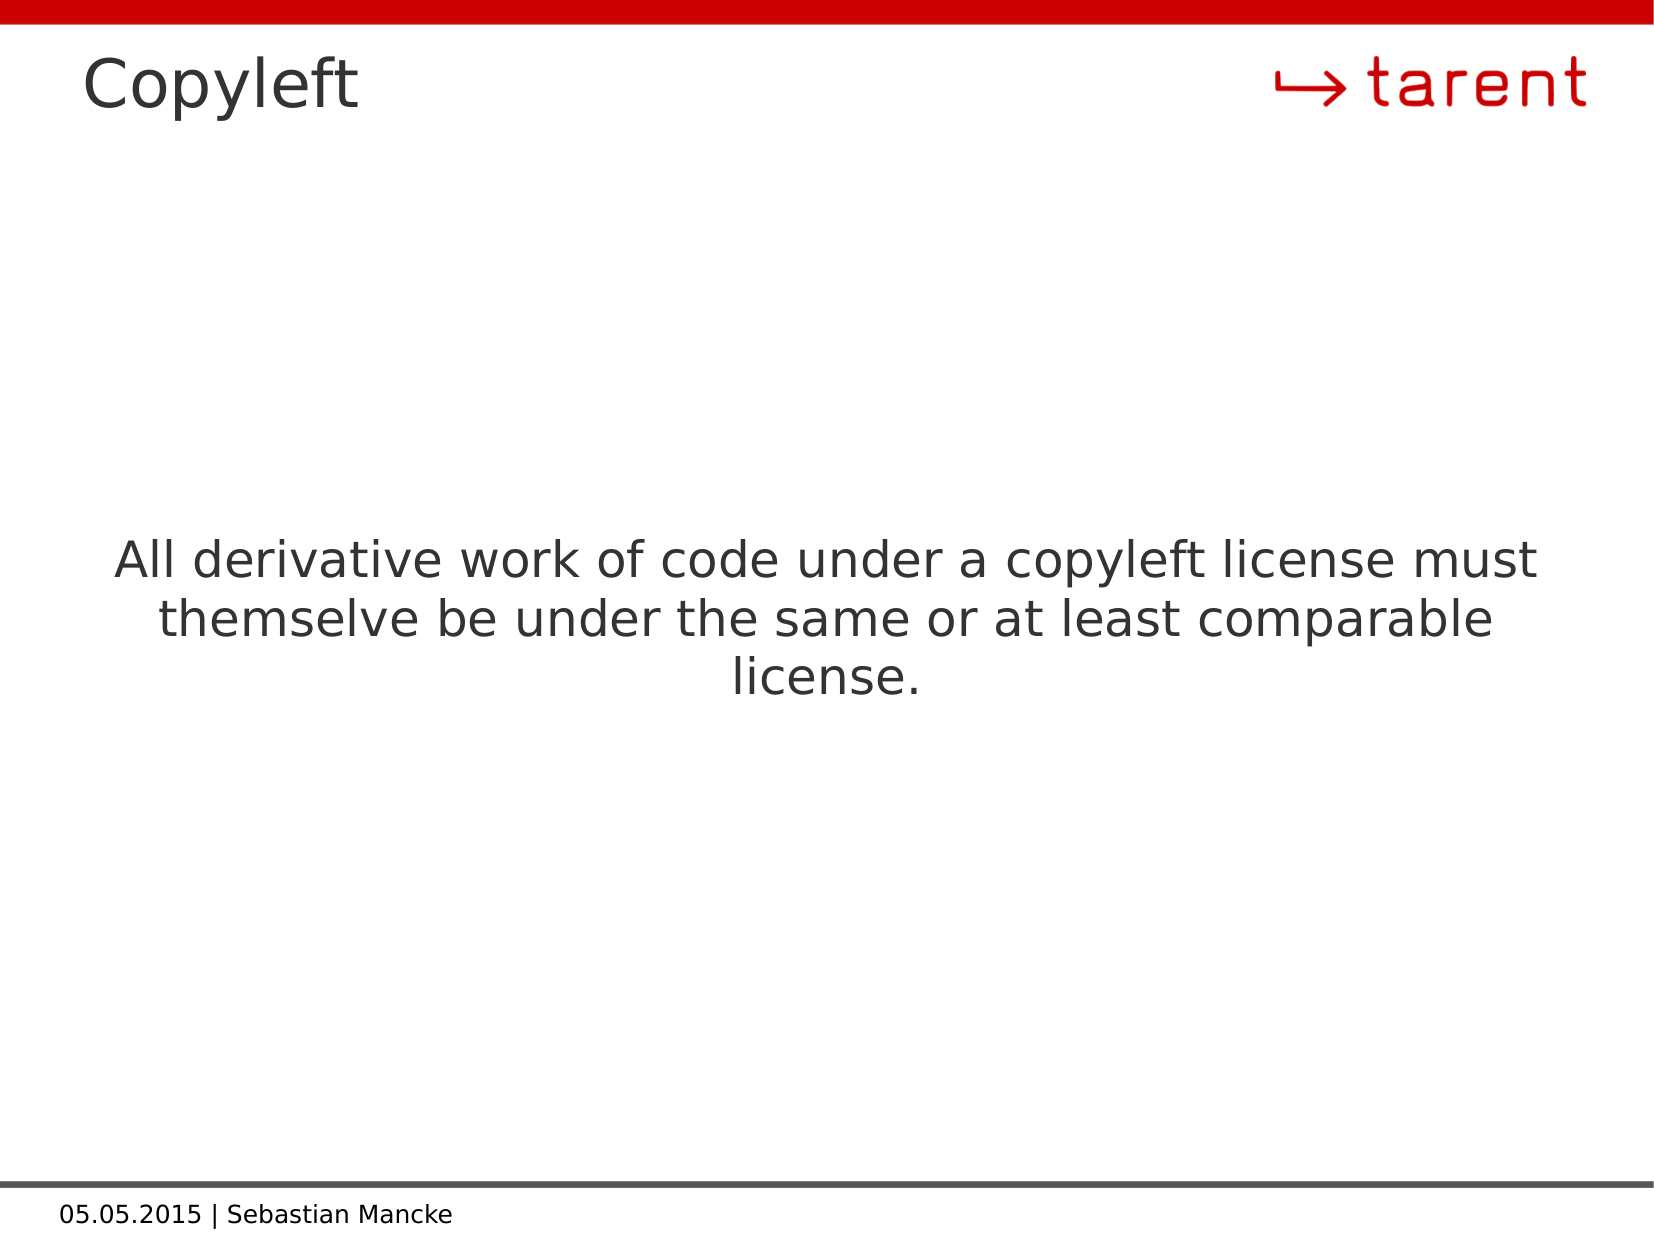

# Copyleft
All derivative work of code under a copyleft license must themselve be under the same or at least comparable license.